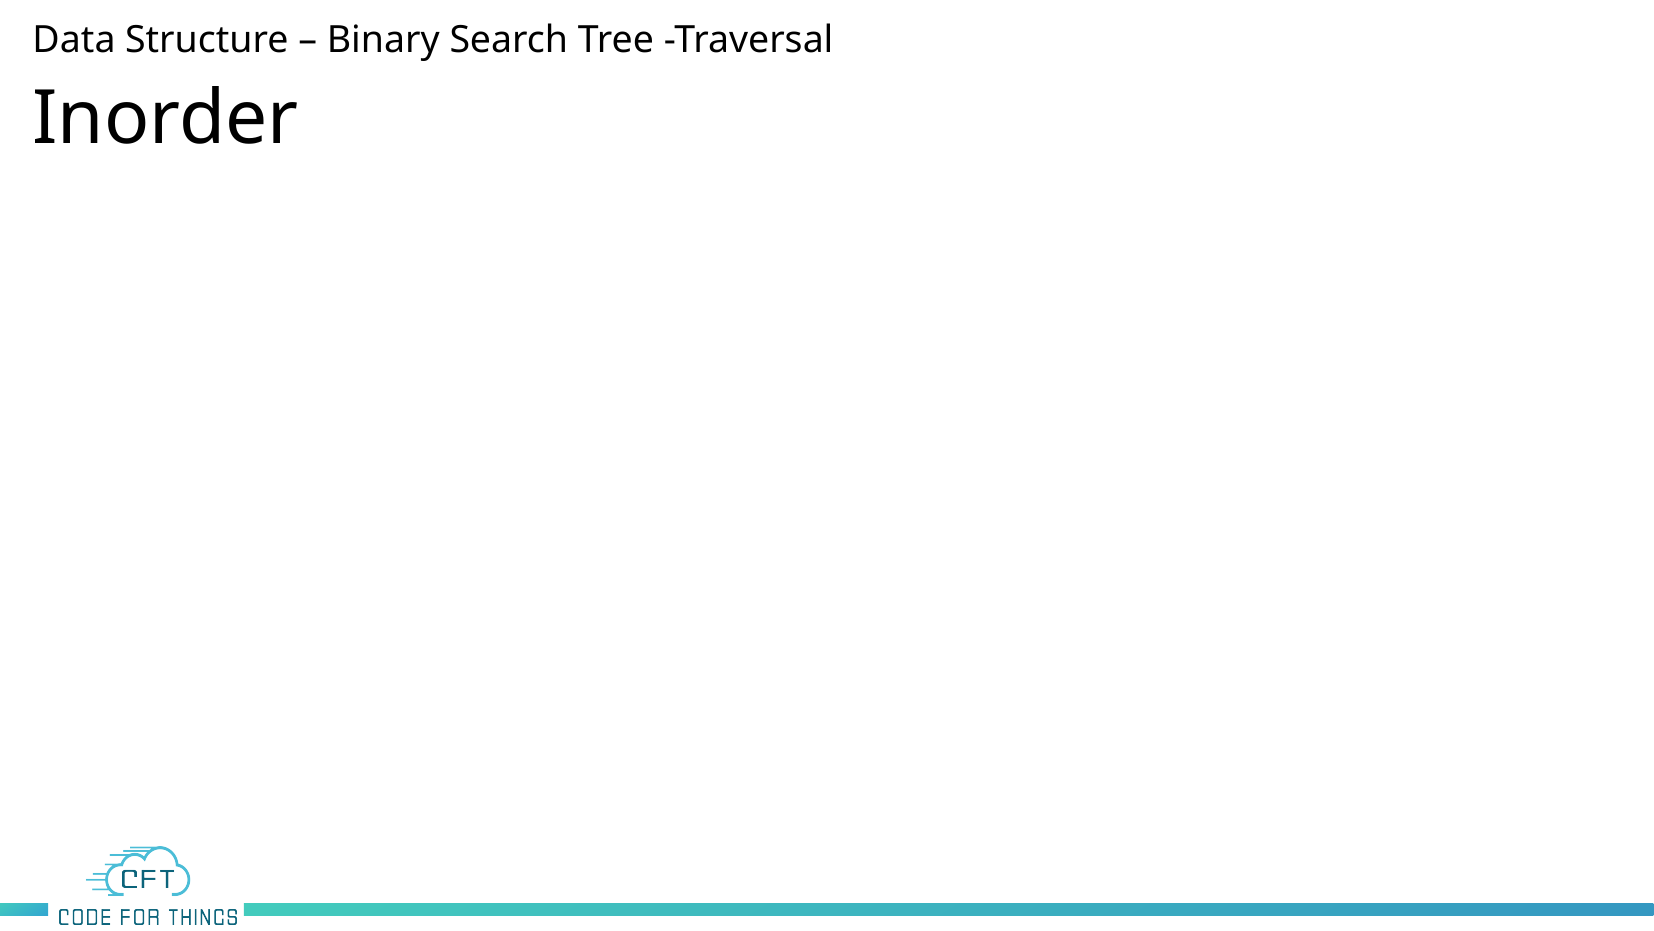

# Data Structure – Binary Search Tree -Traversal Inorder